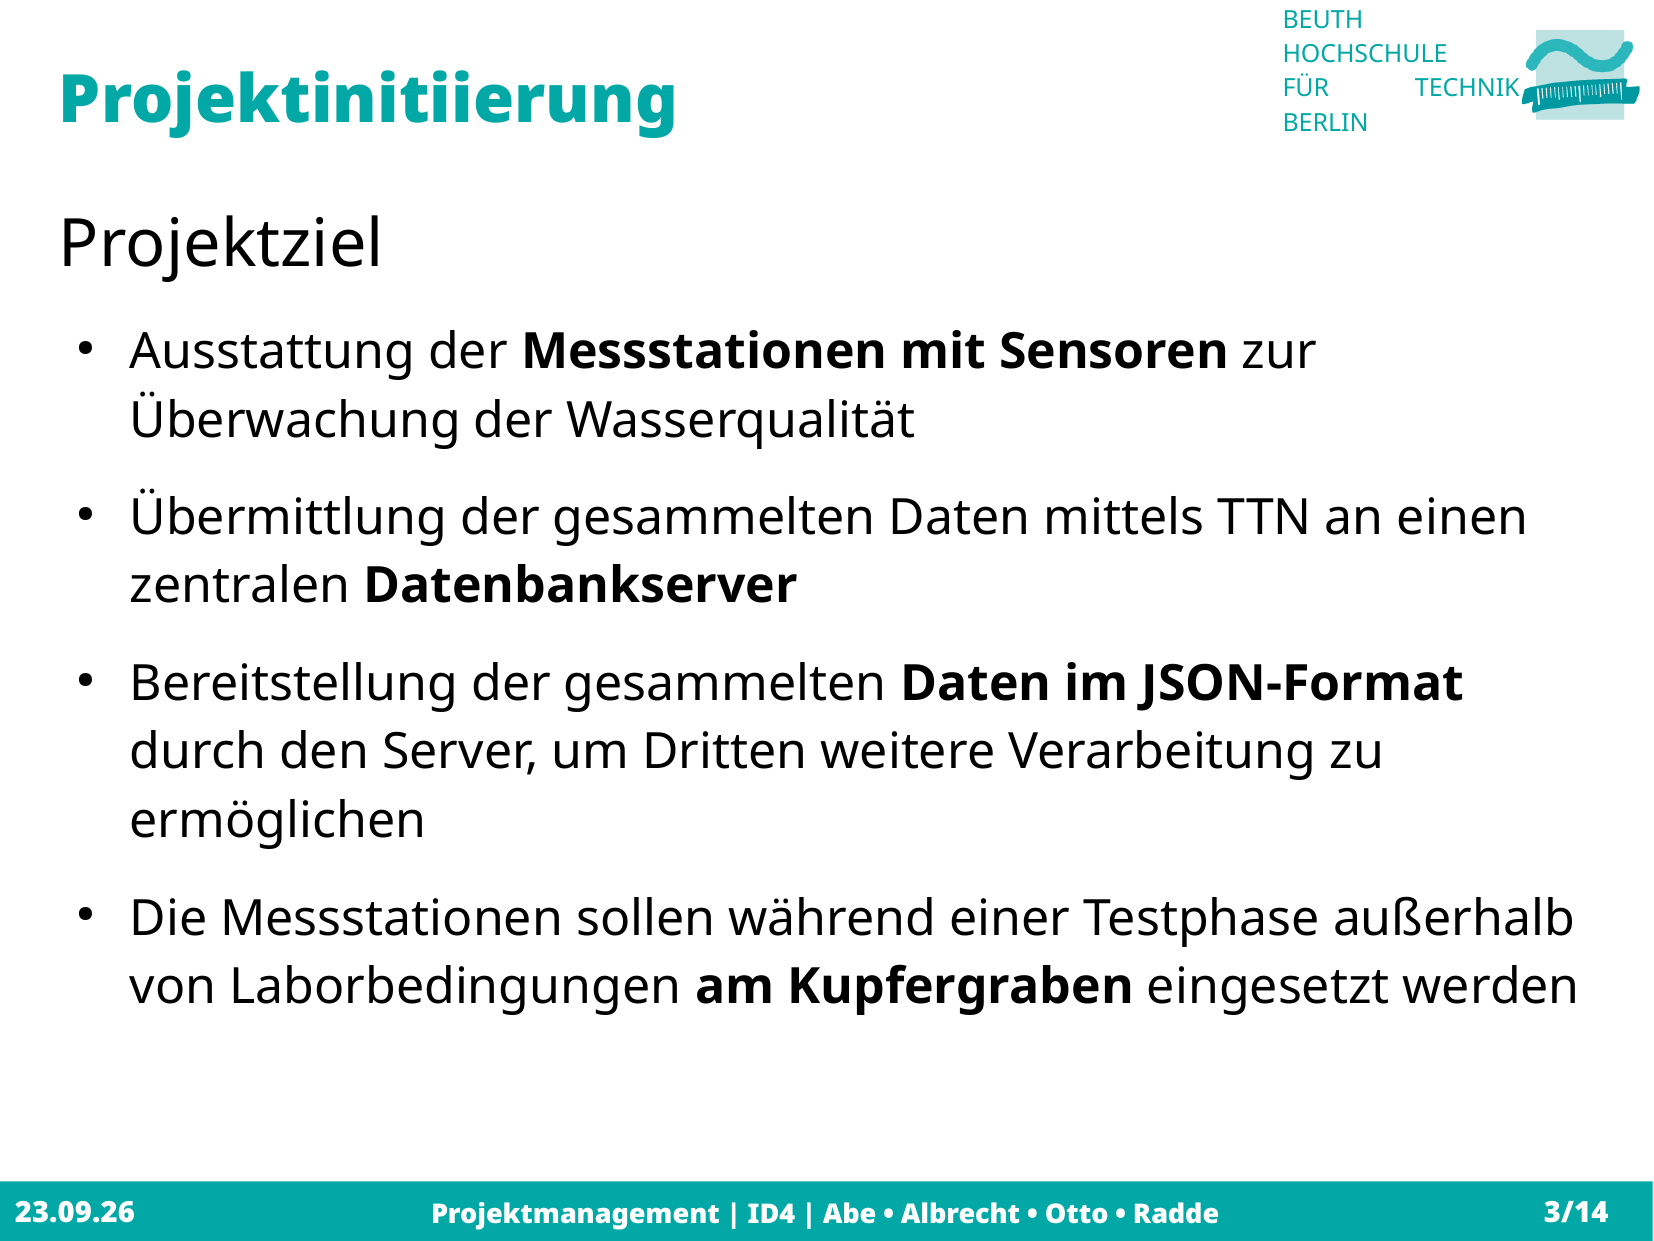

# Projektinitiierung
Projektziel
Ausstattung der Messstationen mit Sensoren zur Überwachung der Wasserqualität
Übermittlung der gesammelten Daten mittels TTN an einen zentralen Datenbankserver
Bereitstellung der gesammelten Daten im JSON-Format durch den Server, um Dritten weitere Verarbeitung zu ermöglichen
Die Messstationen sollen während einer Testphase außerhalb von Laborbedingungen am Kupfergraben eingesetzt werden
Projektmanagement | ID4 | Abe • Albrecht • Otto • Radde
3